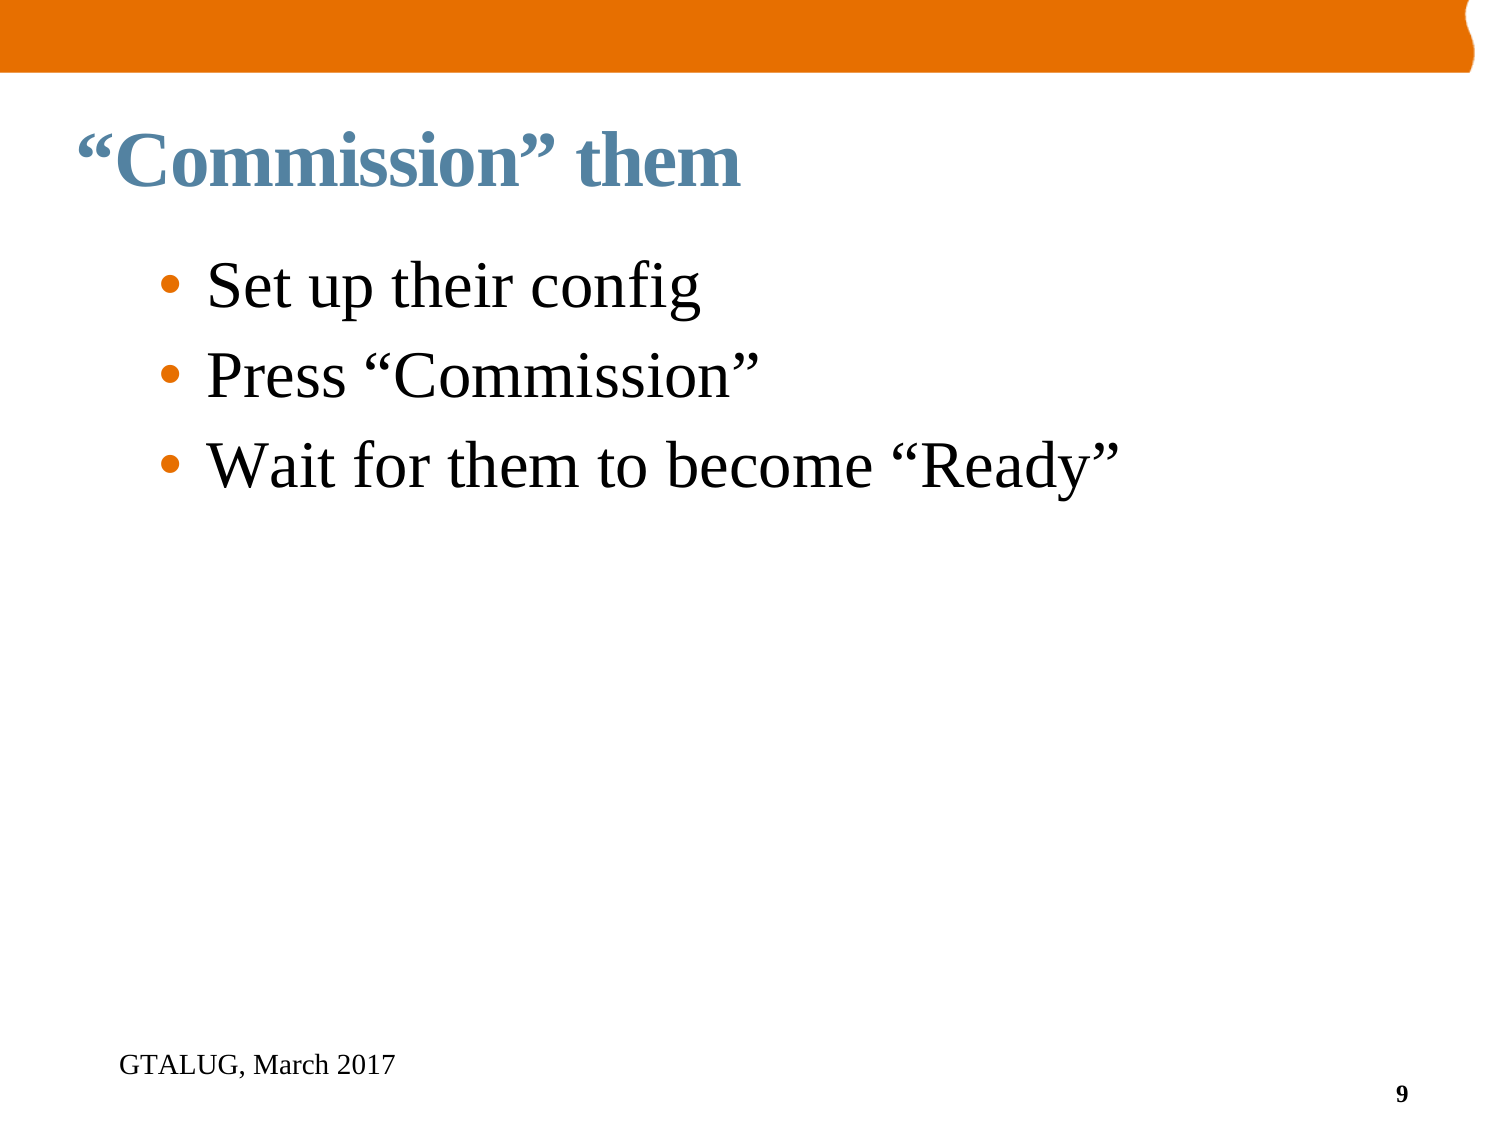

# “Commission” them
Set up their config
Press “Commission”
Wait for them to become “Ready”